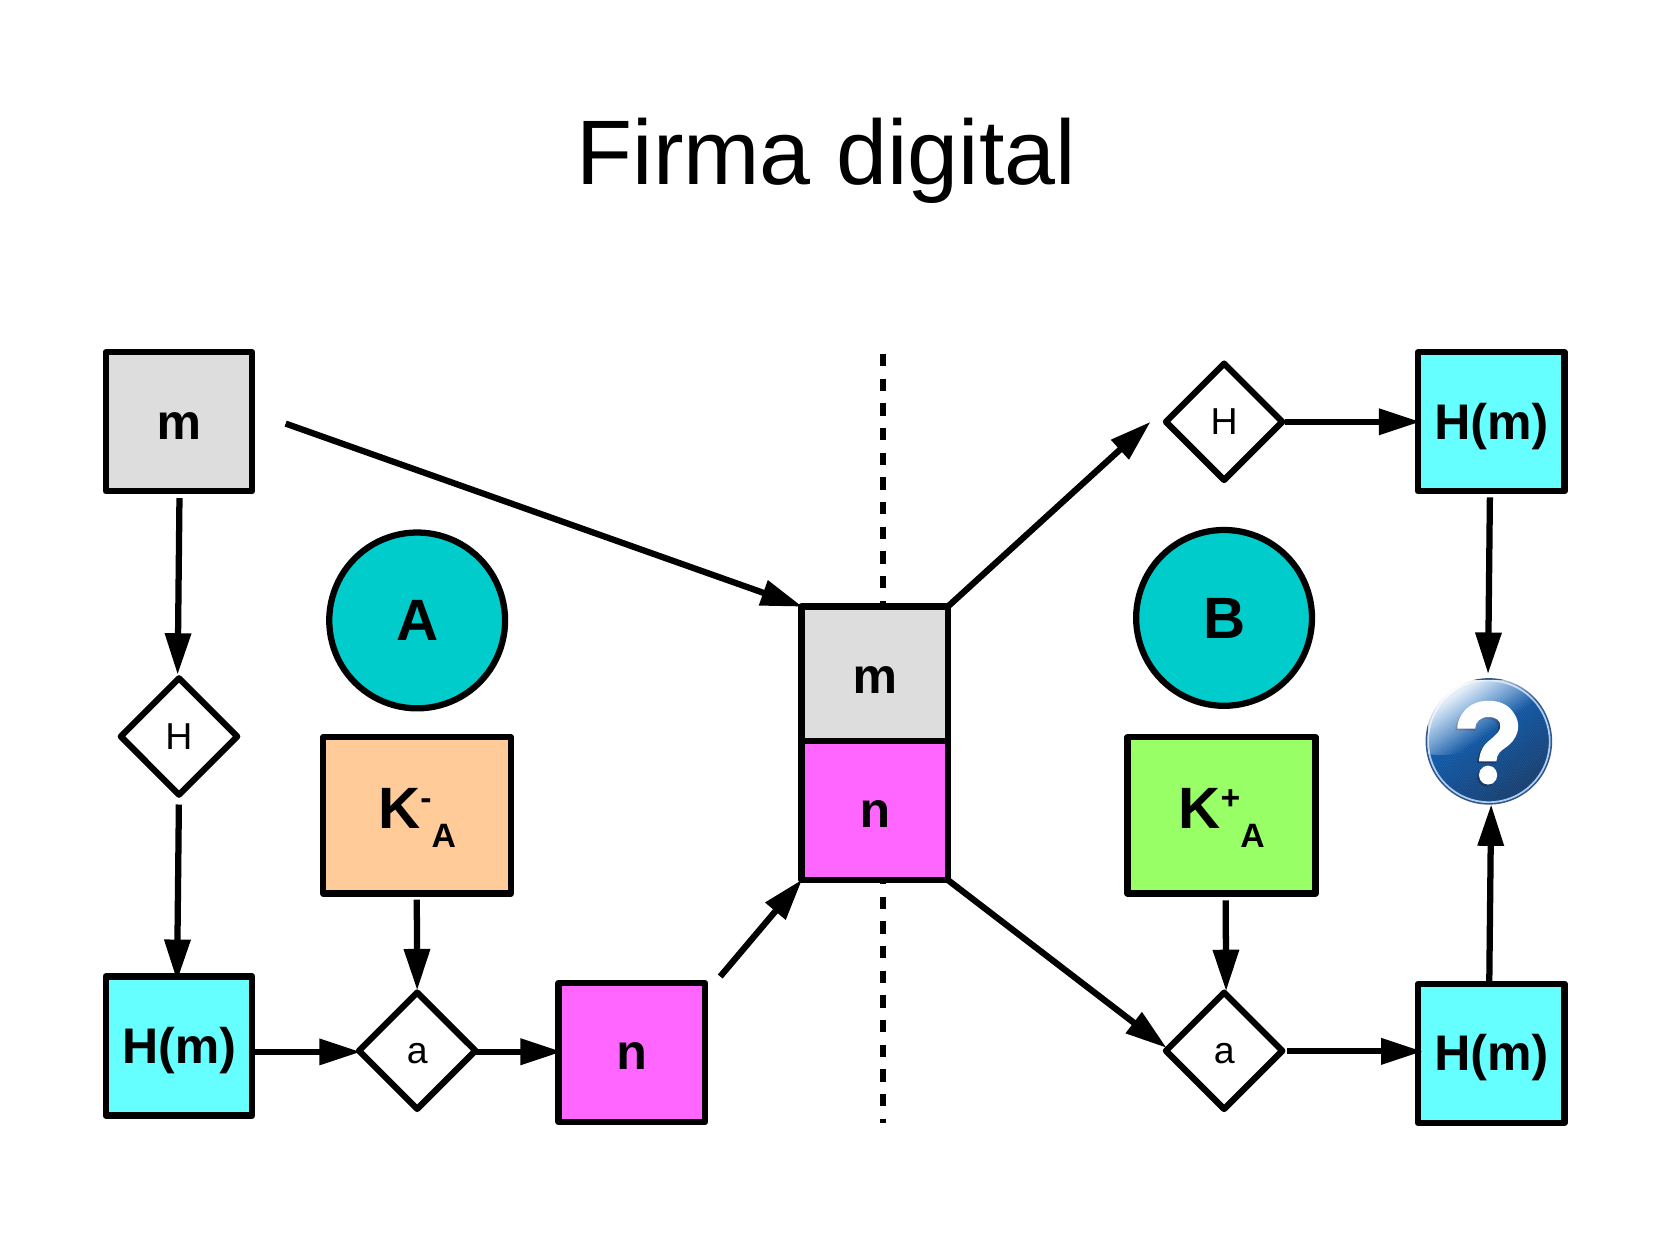

# Firma digital
m
H(m)
H
B
A
m
H
K+A
K-A
n
H(m)
n
H(m)
a
a